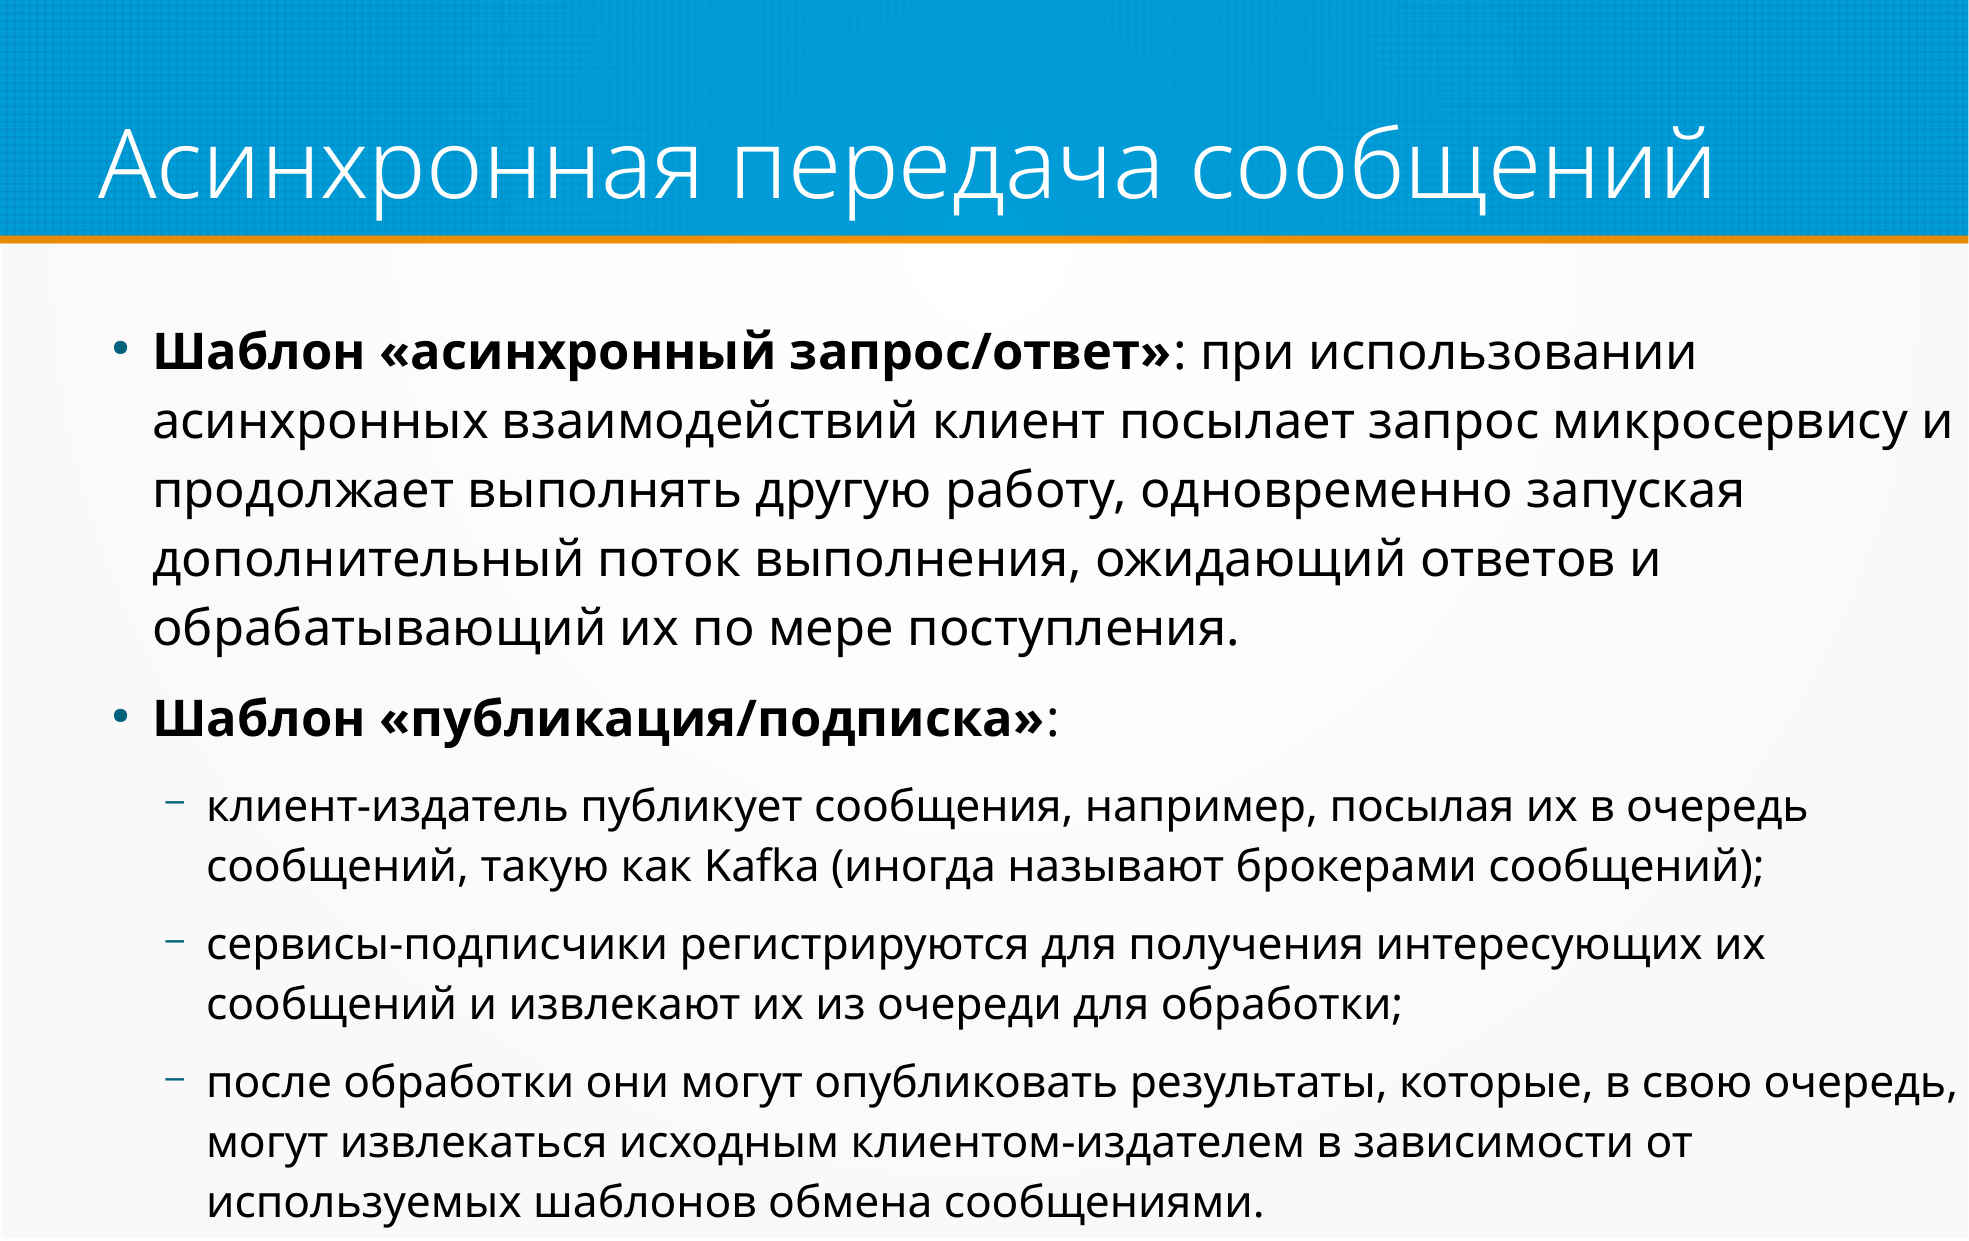

# Асинхронная передача сообщений
Шаблон «асинхронный запрос/ответ»: при использовании асинхронных взаимодействий клиент посылает запрос микросервису и продолжает выполнять другую работу, одновременно запуская дополнительный поток выполнения, ожидающий ответов и обрабатывающий их по мере поступления.
Шаблон «публикация/подписка»:
клиент-издатель публикует сообщения, например, посылая их в очередь сообщений, такую как Kafka (иногда называют брокерами сообщений);
сервисы-подписчики регистрируются для получения интересующих их сообщений и извлекают их из очереди для обработки;
после обработки они могут опубликовать результаты, которые, в свою очередь, могут извлекаться исходным клиентом-издателем в зависимости от используемых шаблонов обмена сообщениями.